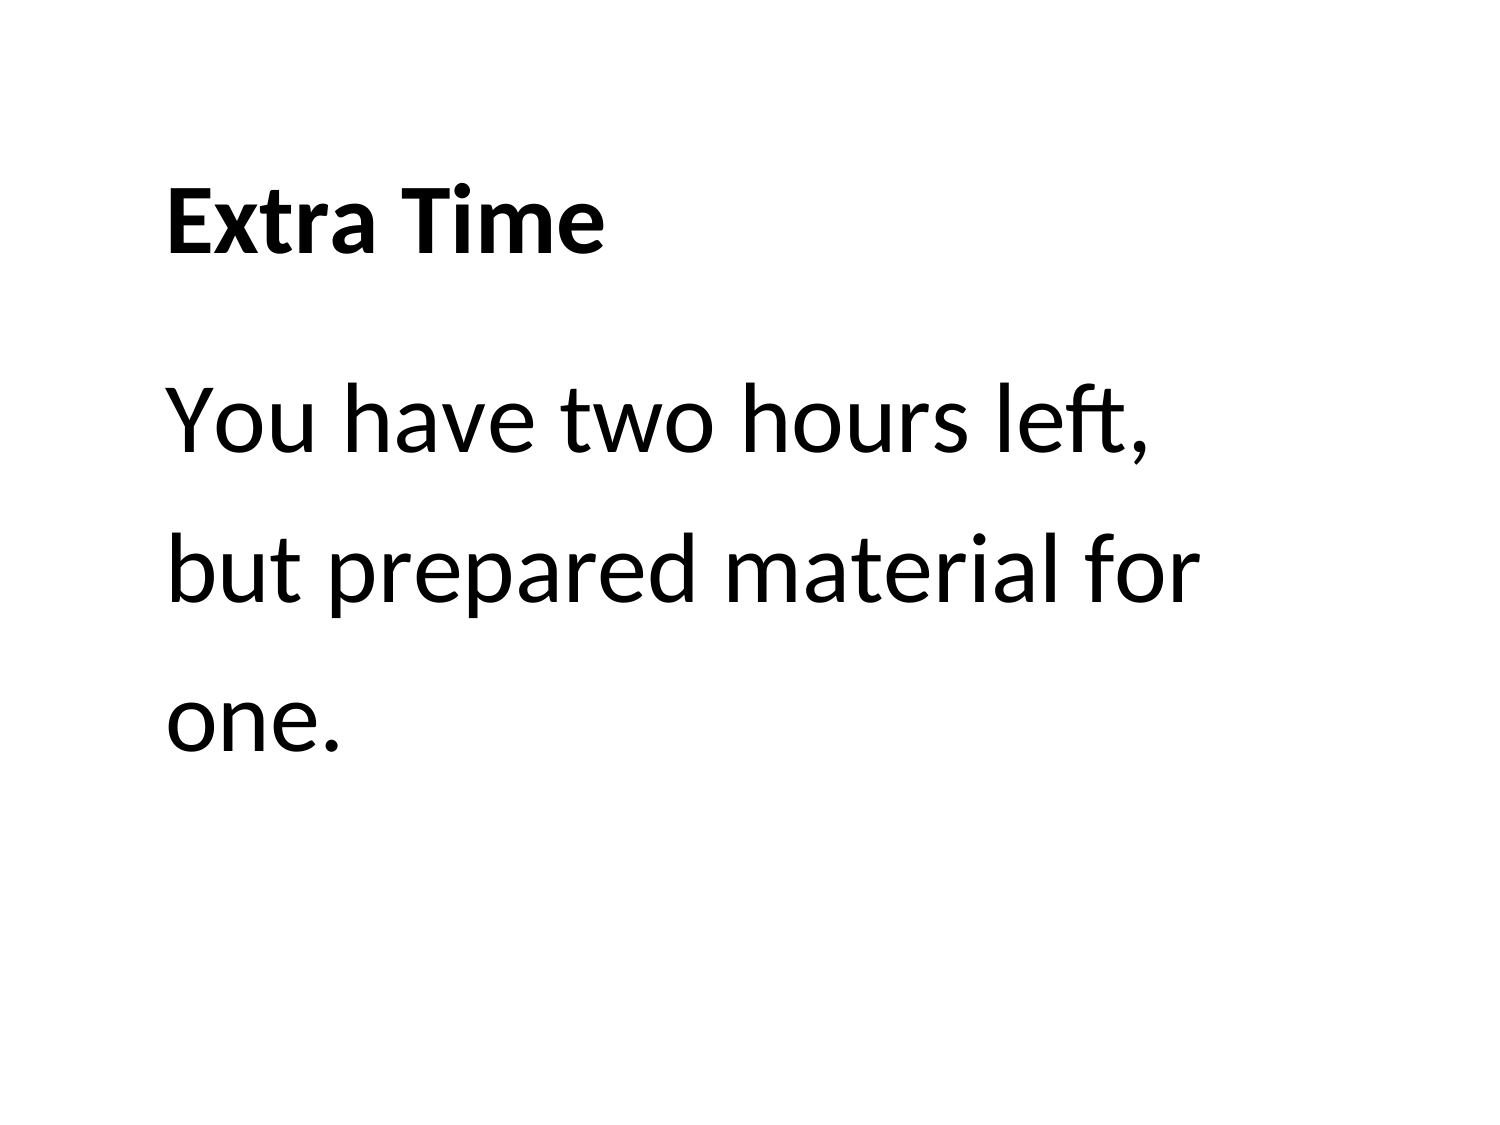

Extra Time
You have two hours left, but prepared material for one.